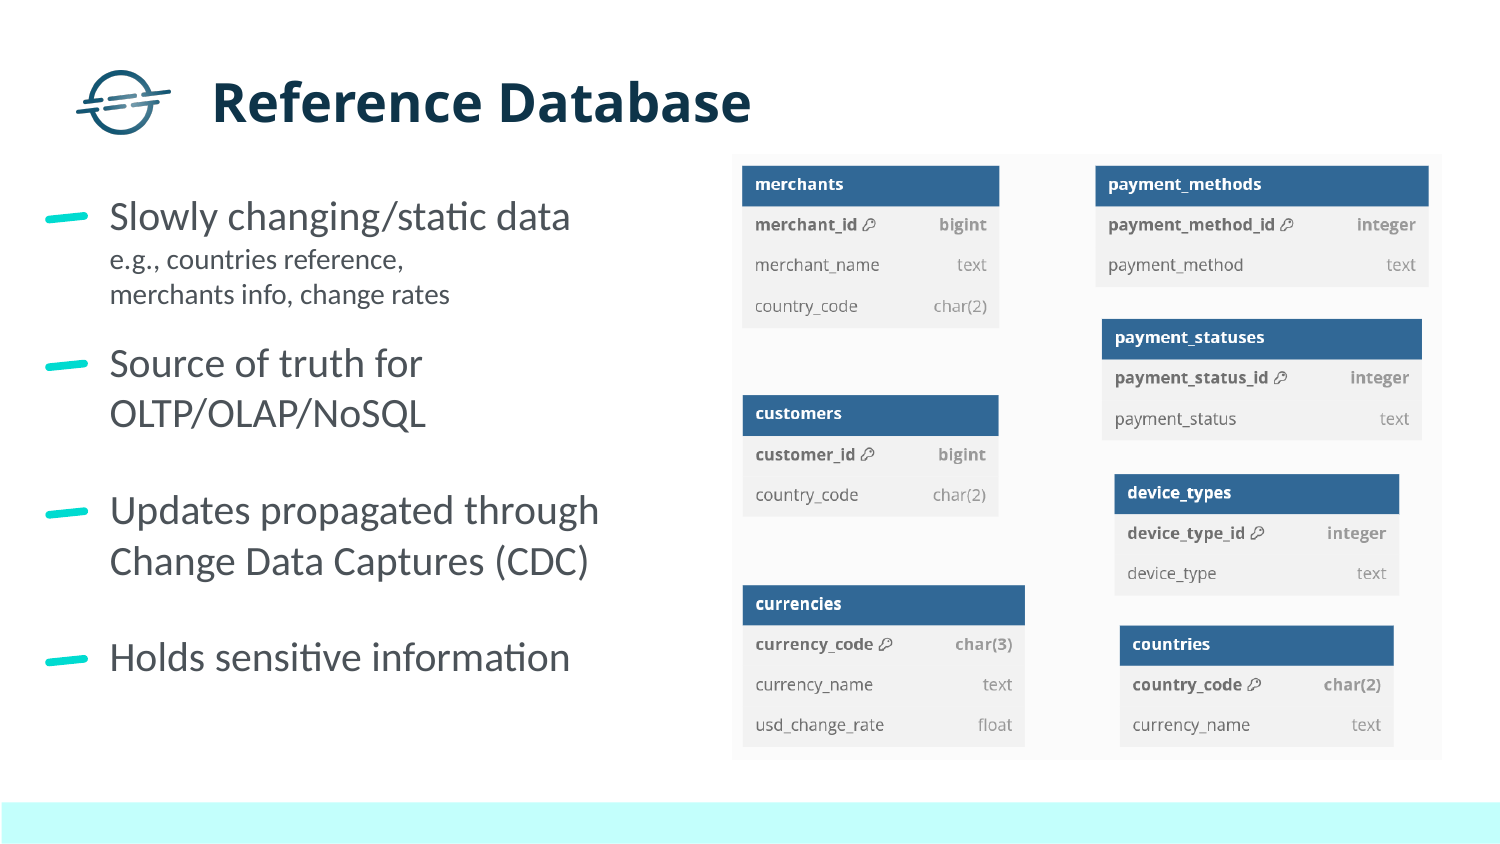

# Reference Database
Slowly changing/static data
e.g., countries reference, merchants info, change rates
Source of truth for OLTP/OLAP/NoSQL
Updates propagated through Change Data Captures (CDC)
Holds sensitive information